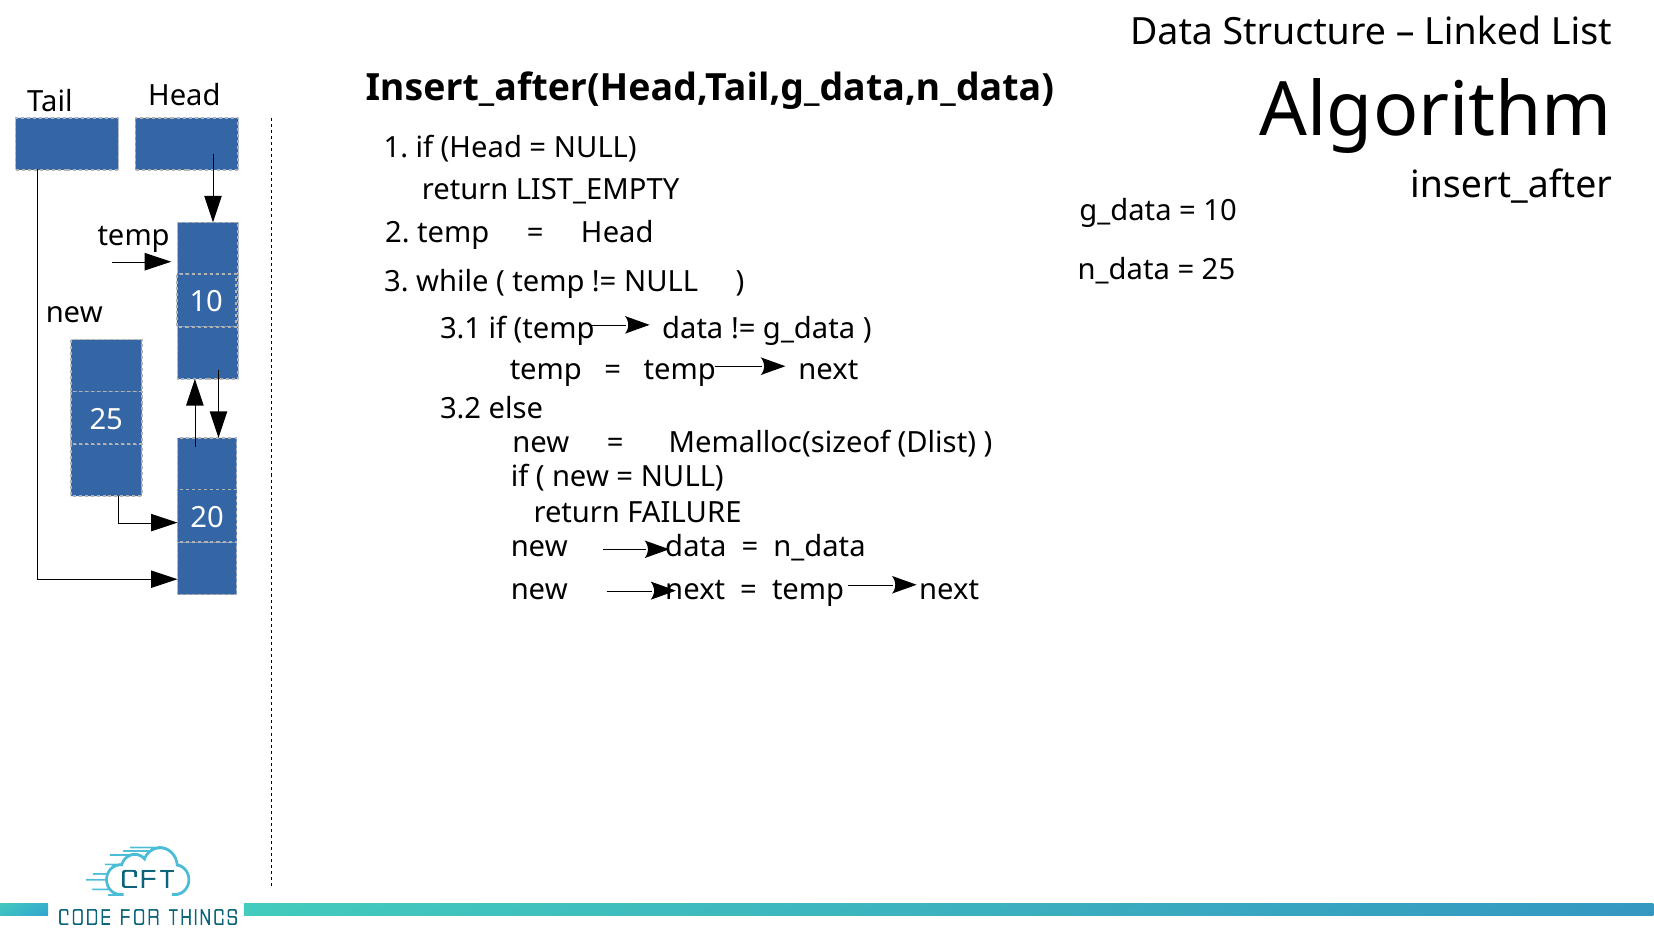

# Data Structure – Linked List Algorithm insert_after
Insert_after(Head,Tail,g_data,n_data)
Head
Tail
 1. if (Head = NULL)
return LIST_EMPTY
g_data = 10
2. temp = Head
temp
n_data = 25
 3. while ( temp != NULL )
10
new
3.1 if (temp data != g_data )
 temp = temp next
3.2 else
25
 new = Memalloc(sizeof (Dlist) )
if ( new = NULL)
return FAILURE
20
new data = n_data
new next = temp next